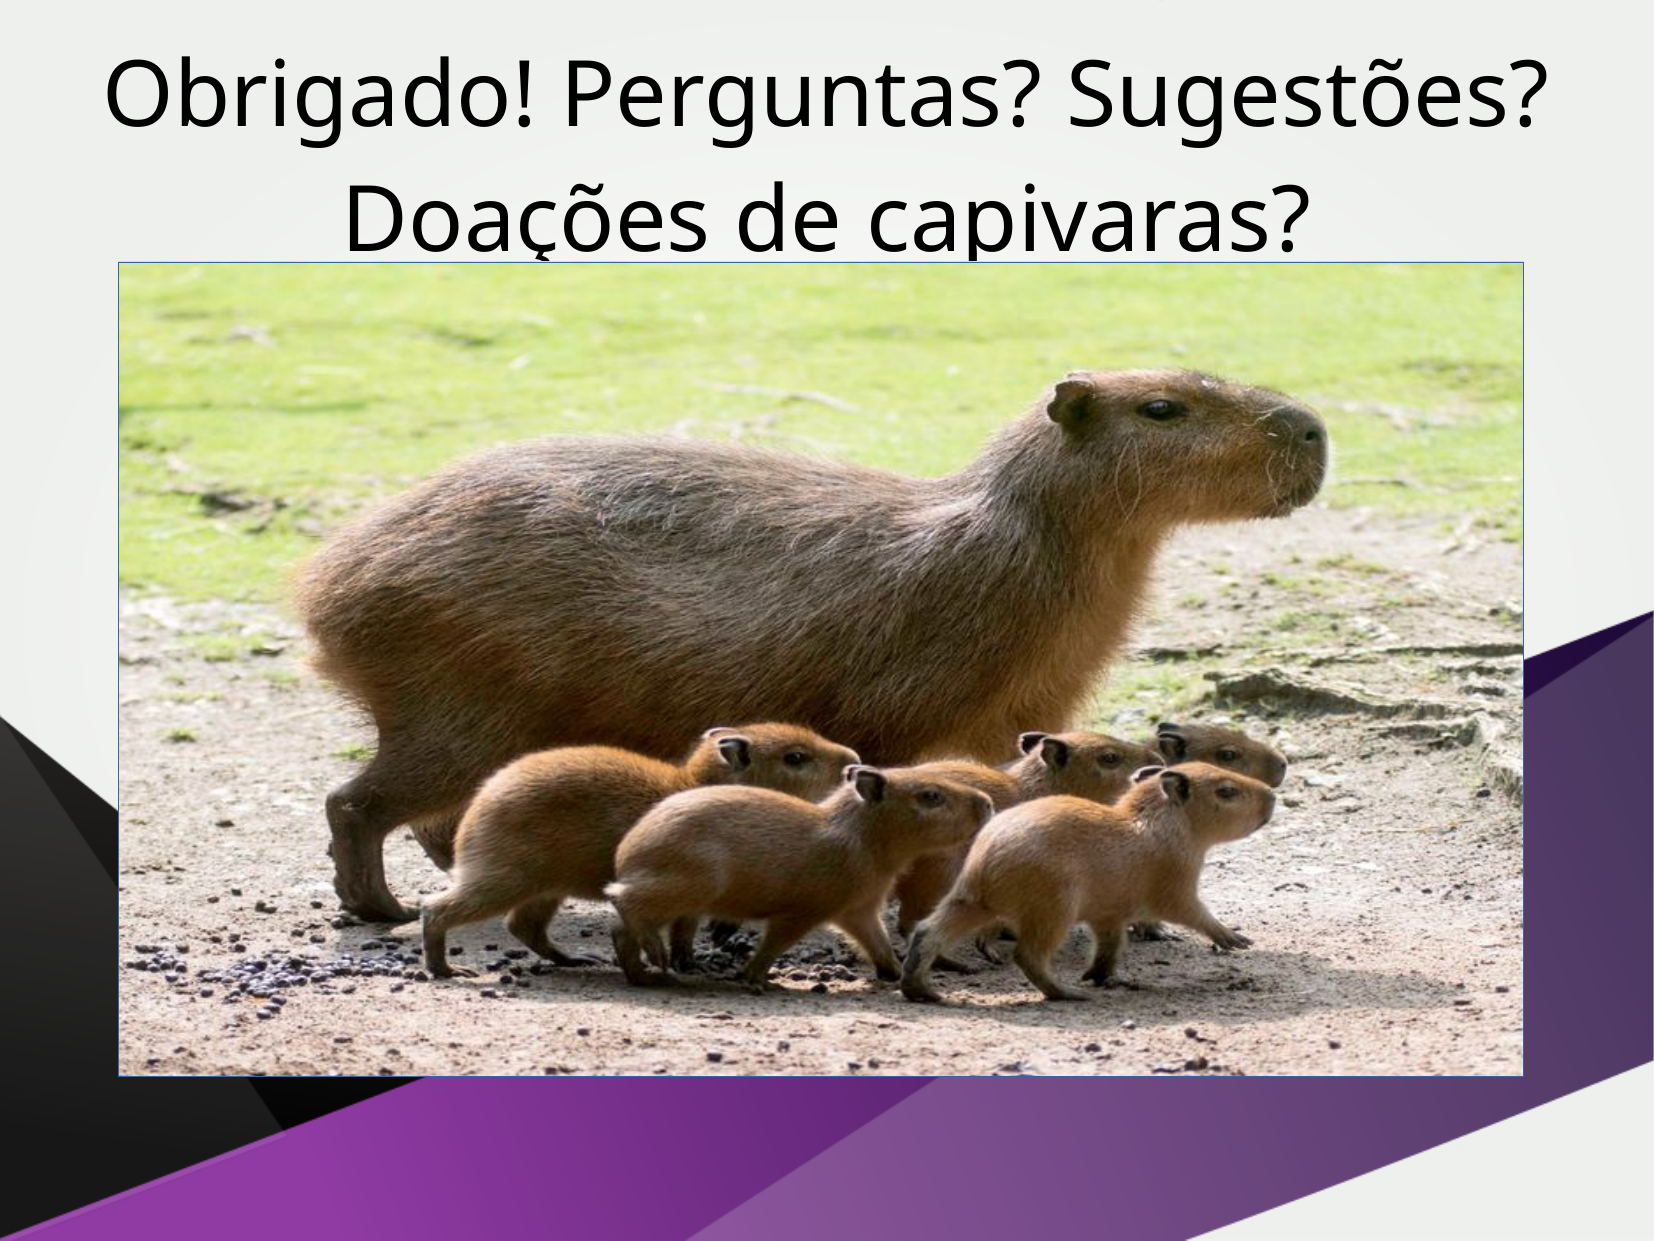

# Obrigado! Perguntas? Sugestões? Doações de capivaras?